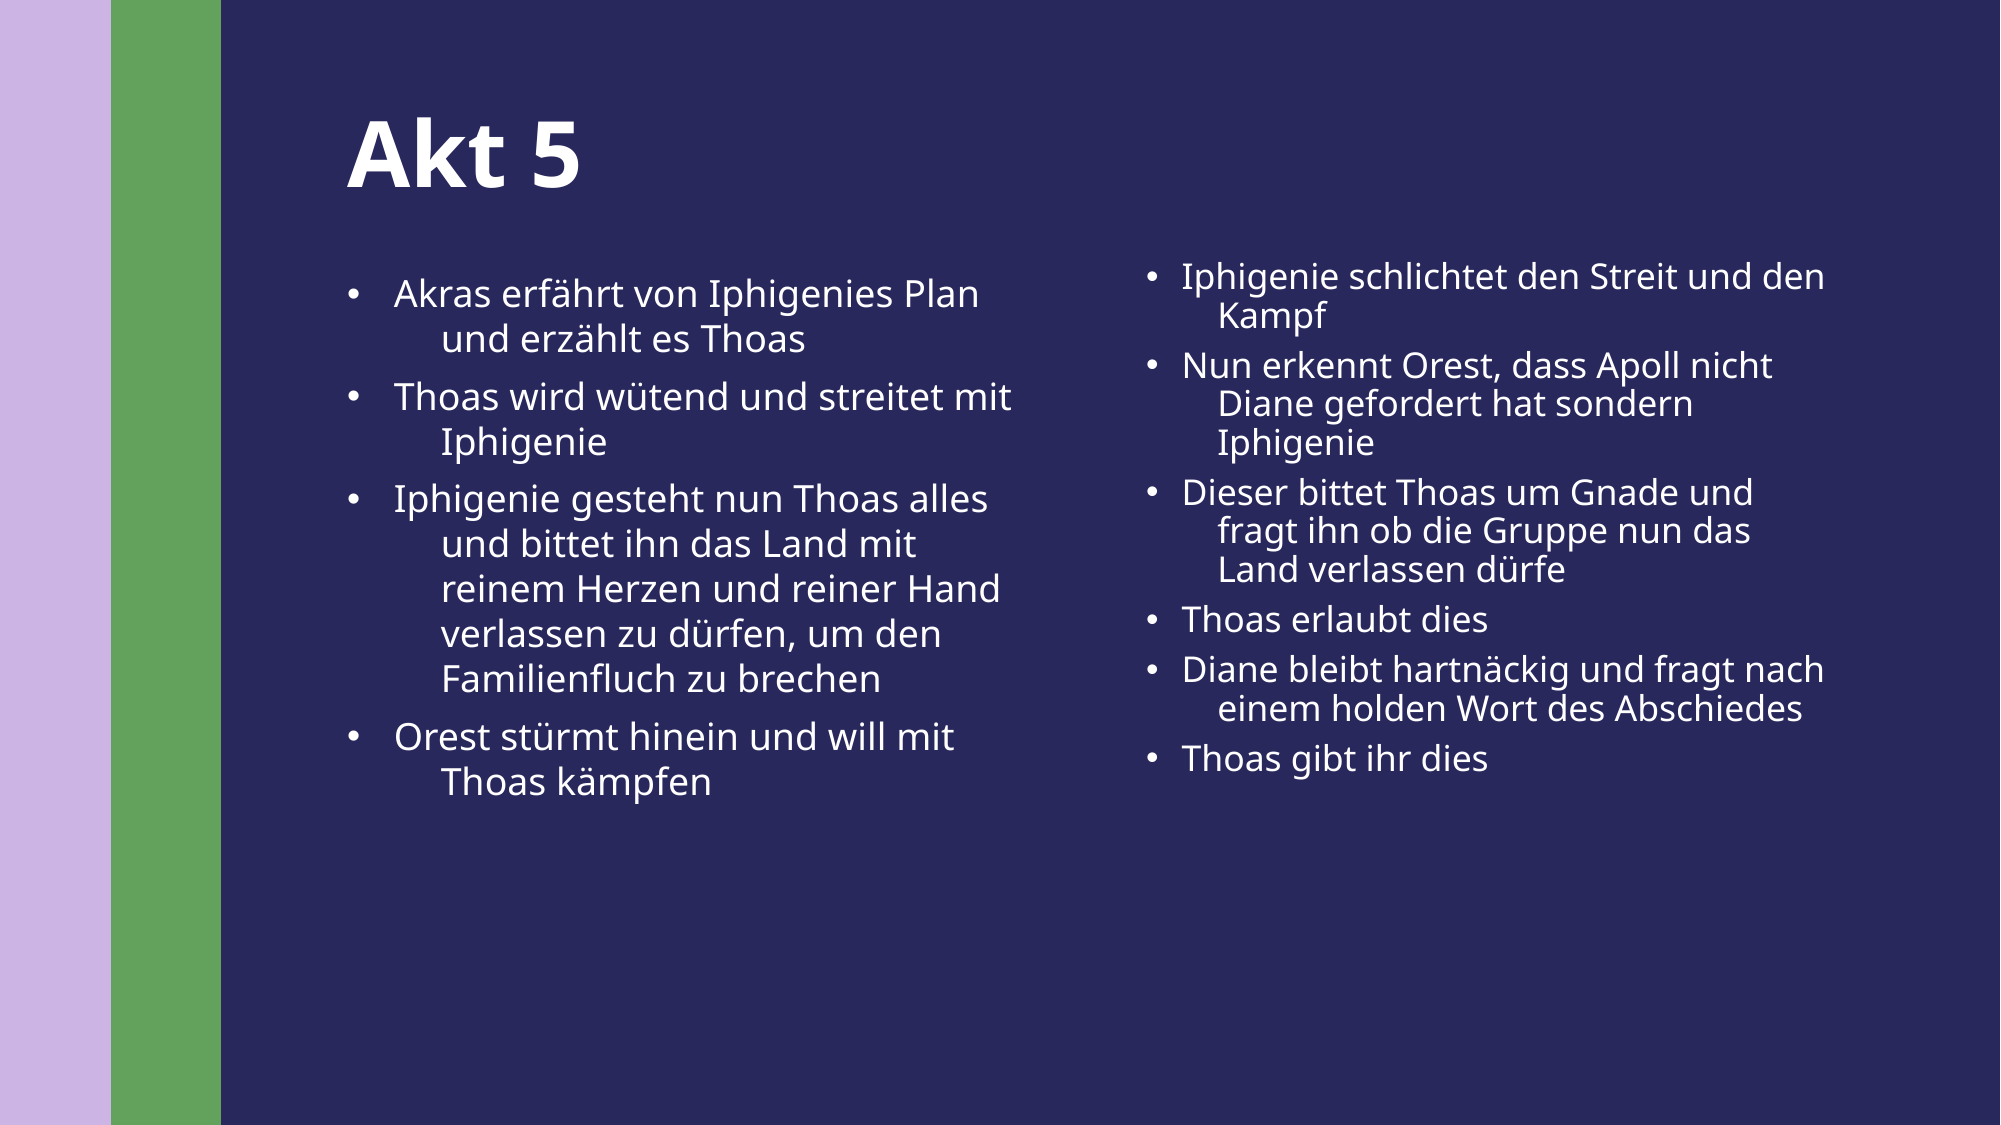

# Akt 5
Iphigenie schlichtet den Streit und den Kampf
Nun erkennt Orest, dass Apoll nicht Diane gefordert hat sondern Iphigenie
Dieser bittet Thoas um Gnade und fragt ihn ob die Gruppe nun das Land verlassen dürfe
Thoas erlaubt dies
Diane bleibt hartnäckig und fragt nach einem holden Wort des Abschiedes
Thoas gibt ihr dies
Akras erfährt von Iphigenies Plan und erzählt es Thoas
Thoas wird wütend und streitet mit Iphigenie
Iphigenie gesteht nun Thoas alles und bittet ihn das Land mit reinem Herzen und reiner Hand verlassen zu dürfen, um den Familienfluch zu brechen
Orest stürmt hinein und will mit Thoas kämpfen